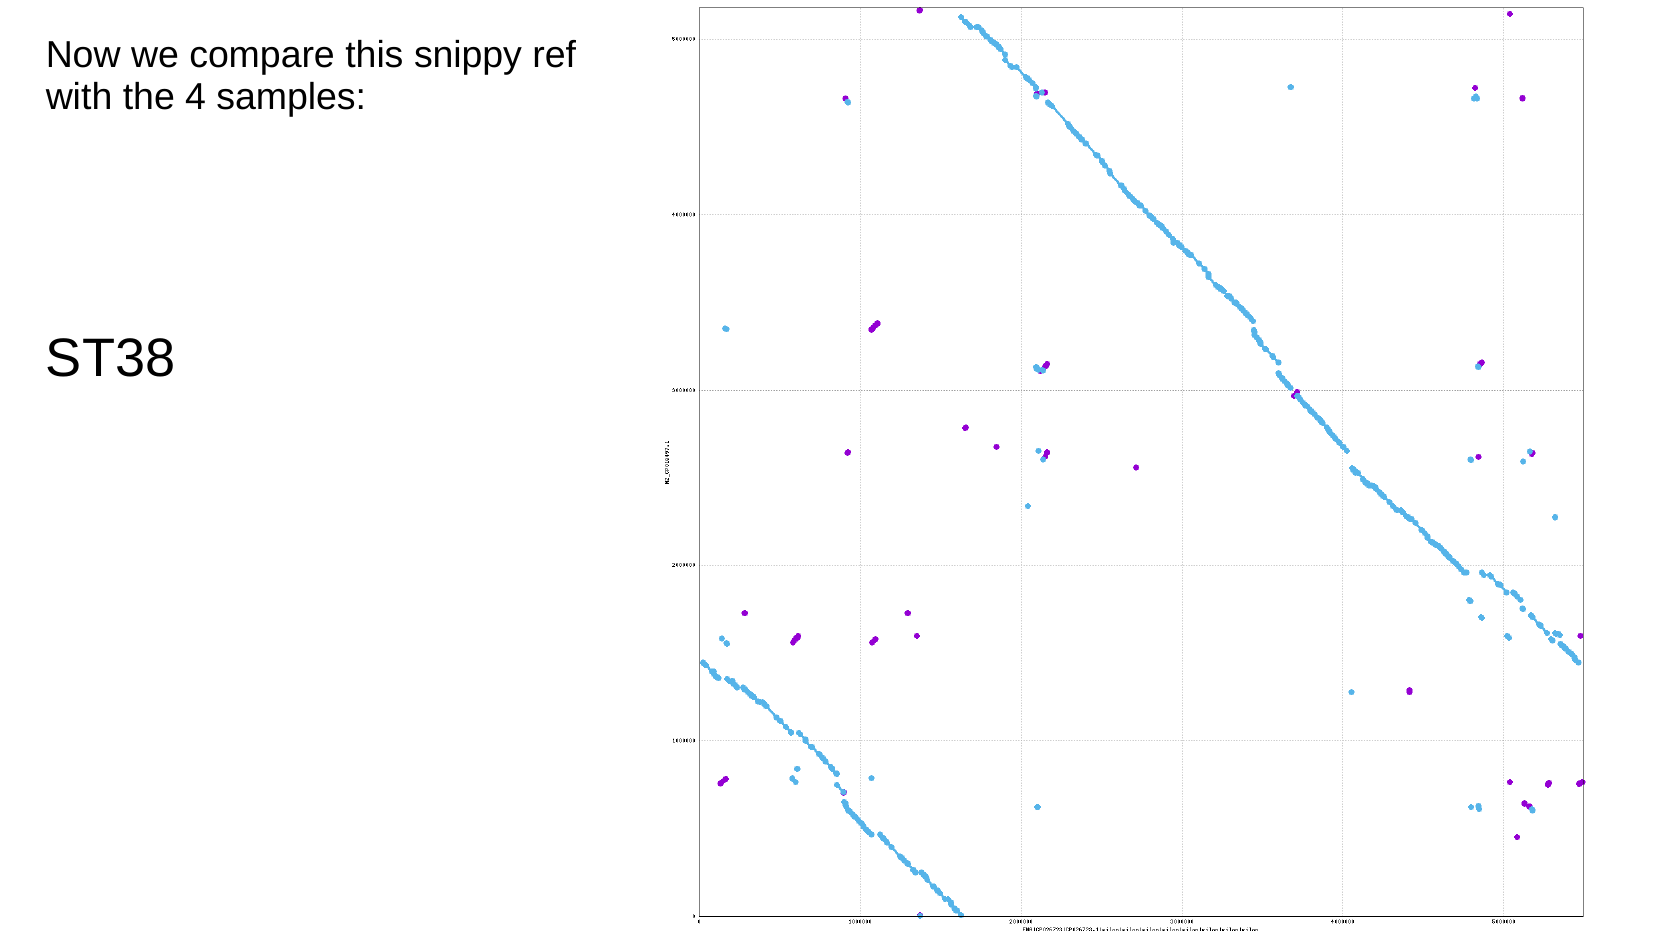

Now we compare this snippy ref
with the 4 samples:
ST38